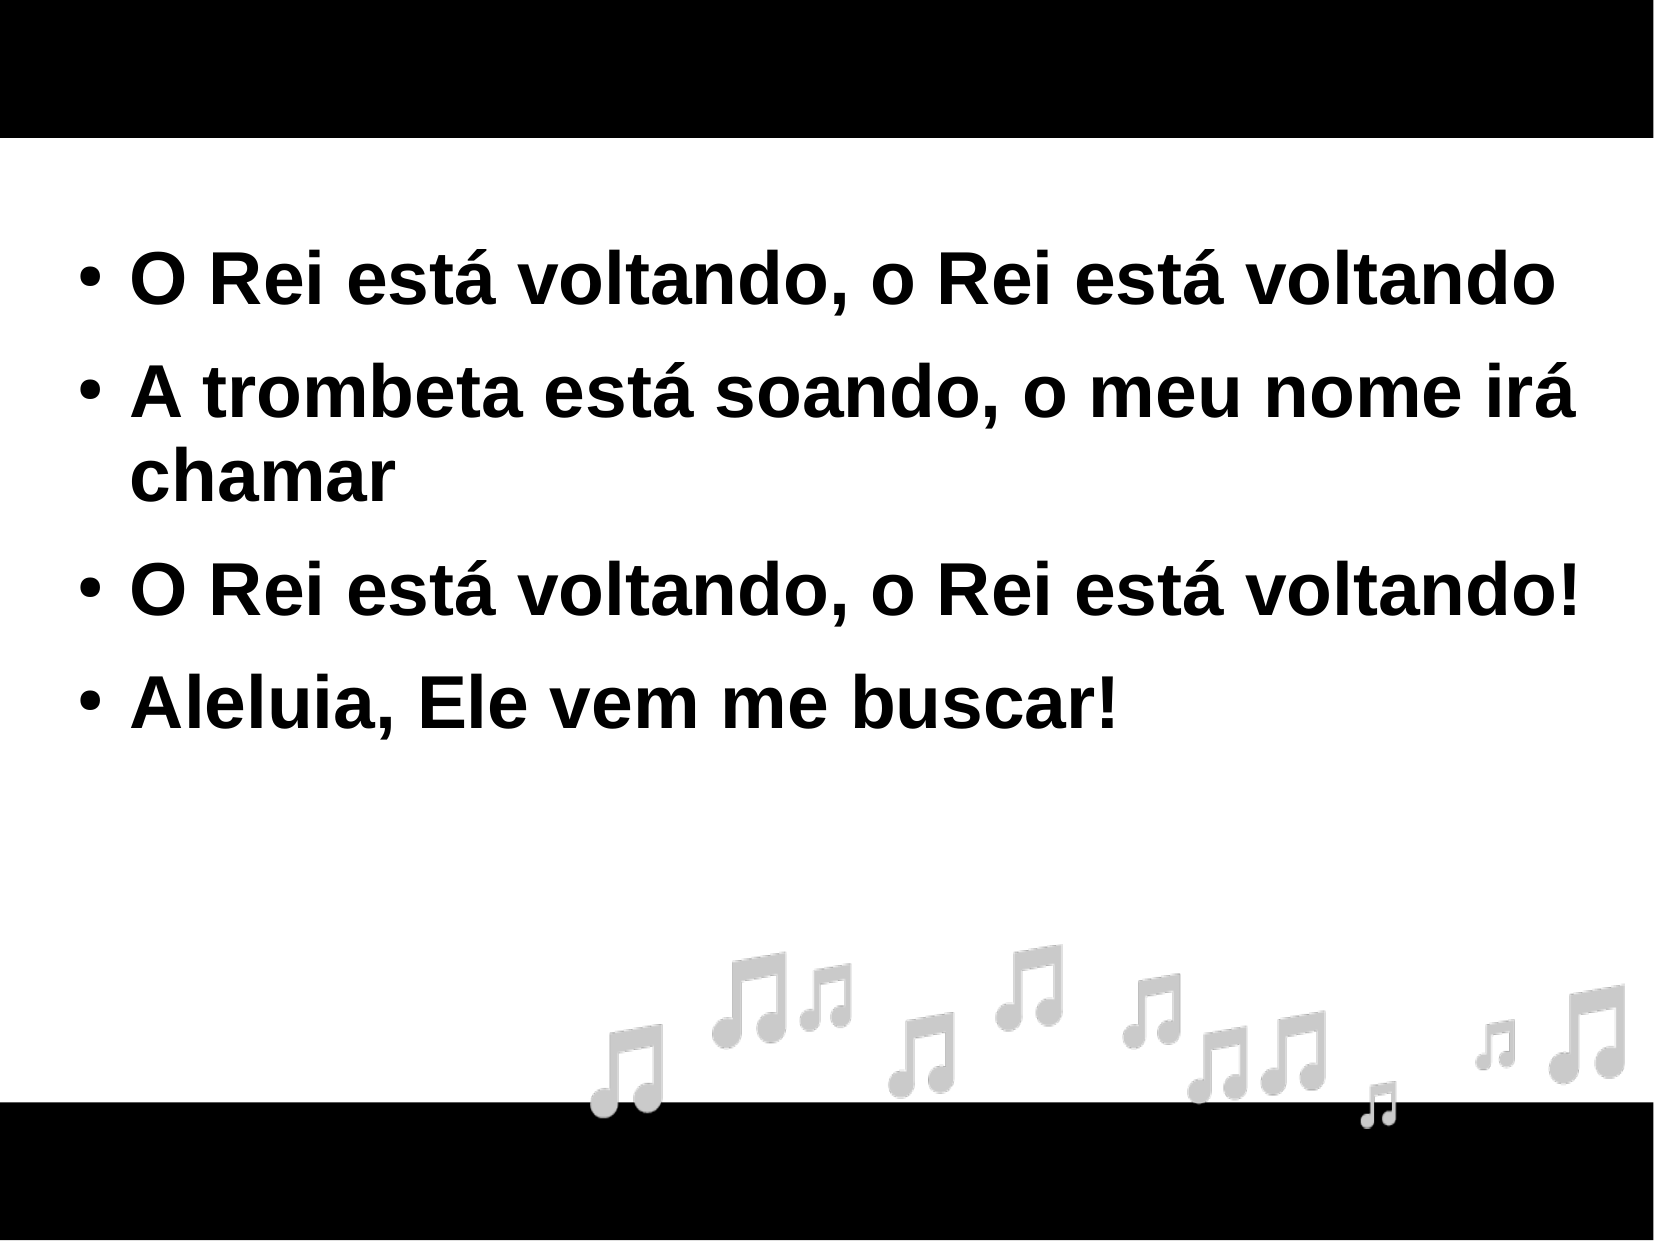

# O Rei está voltando, o Rei está voltando
A trombeta está soando, o meu nome irá chamar
O Rei está voltando, o Rei está voltando!
Aleluia, Ele vem me buscar!